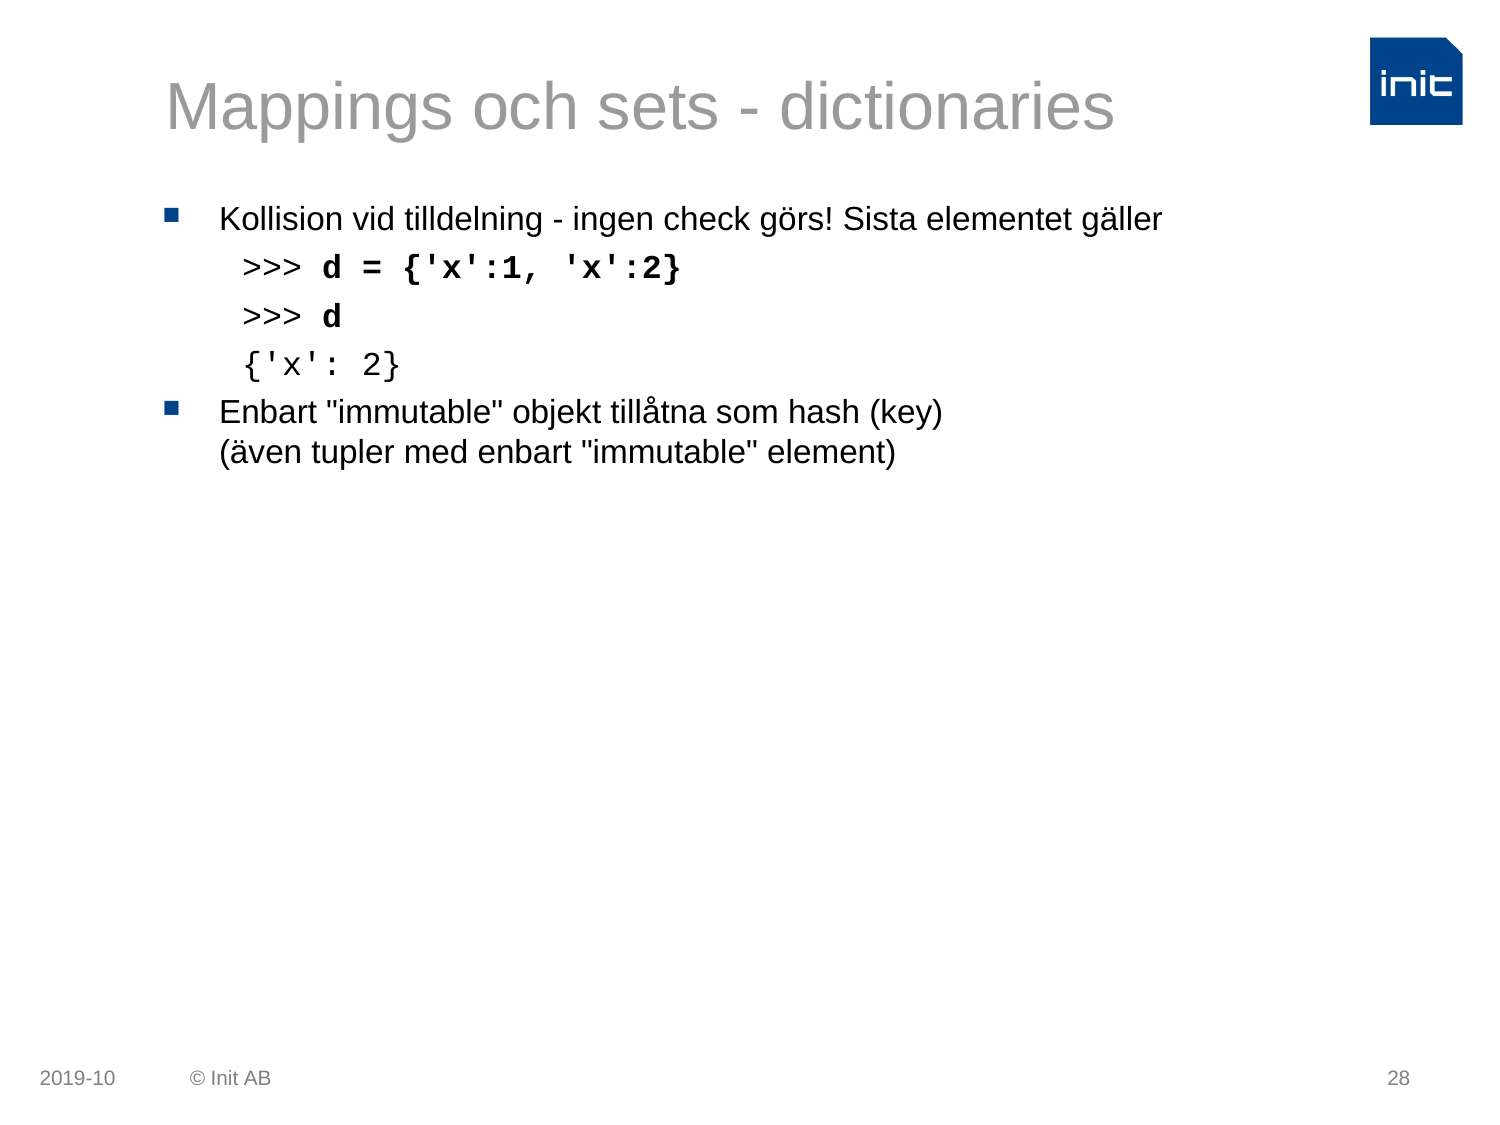

Mappings och sets - dictionaries
Kollision vid tilldelning - ingen check görs! Sista elementet gäller
>>> d = {'x':1, 'x':2}
>>> d
{'x': 2}
Enbart "immutable" objekt tillåtna som hash (key)
(även tupler med enbart "immutable" element)
2019-10
© Init AB